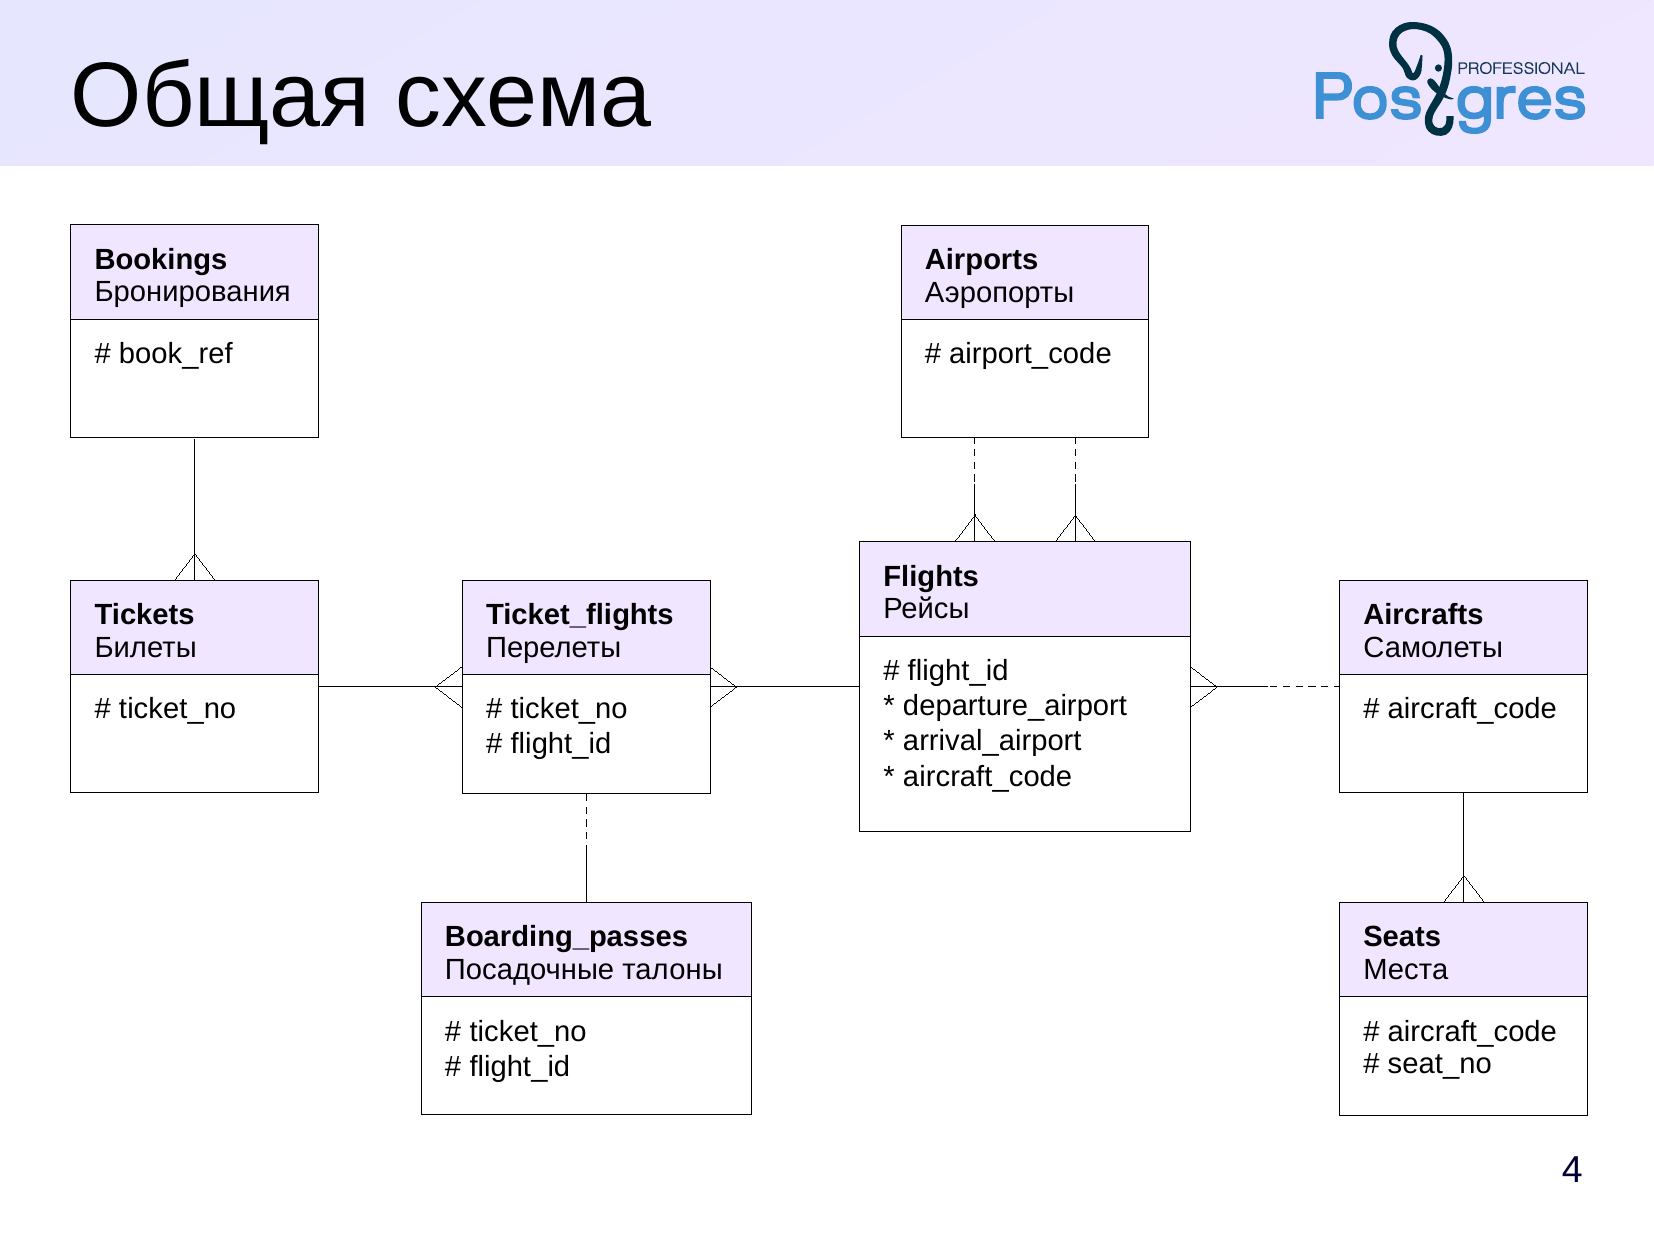

# Общая схема
Bookings
Бронирования
# book_ref
Airports
Аэропорты
# airport_code
Flights
Рейсы
# flight_id
* departure_airport
* arrival_airport
* aircraft_code
Tickets
Билеты
# ticket_no
Aircrafts
Самолеты
# aircraft_code
Ticket_flights
Перелеты
# ticket_no
# flight_id
Boarding_passes
Посадочные талоны
# ticket_no
# flight_id
Seats
Места
# aircraft_code
# seat_no